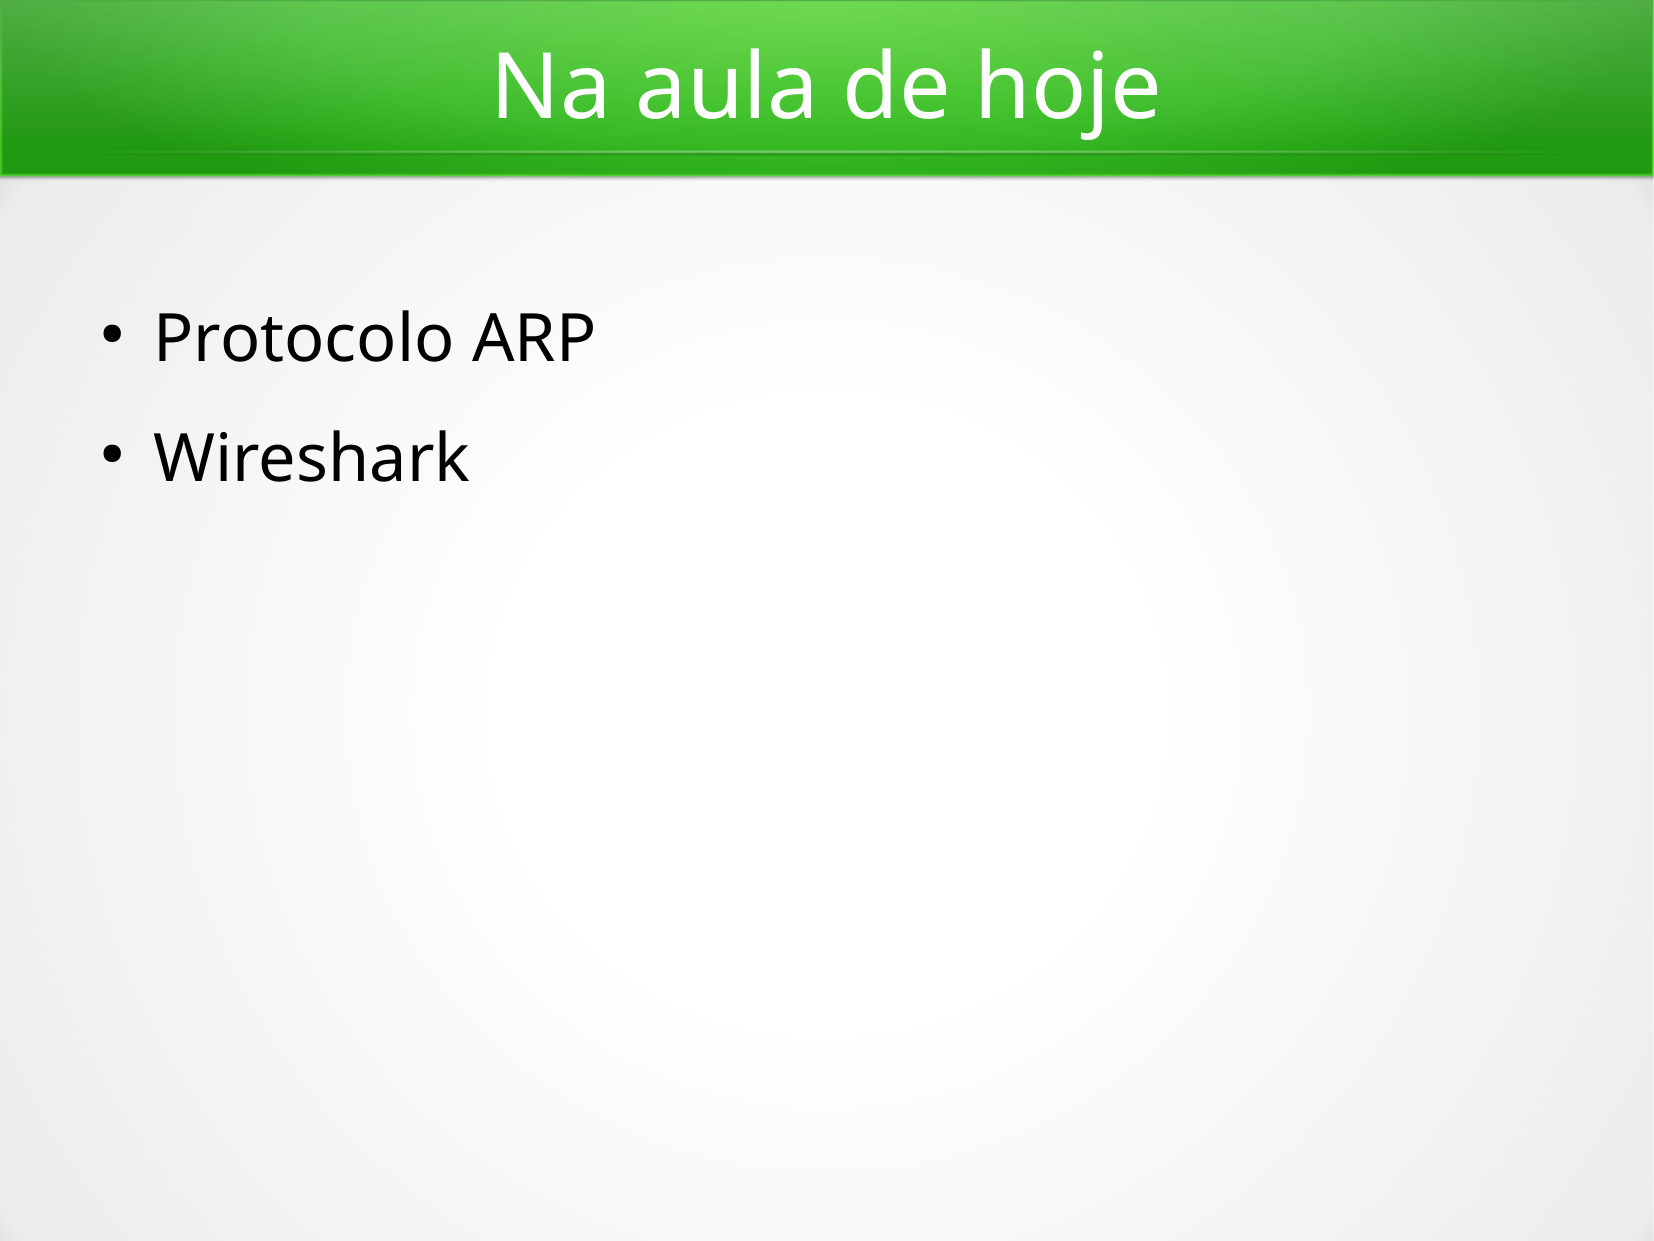

# Na aula de hoje
Protocolo ARP
Wireshark